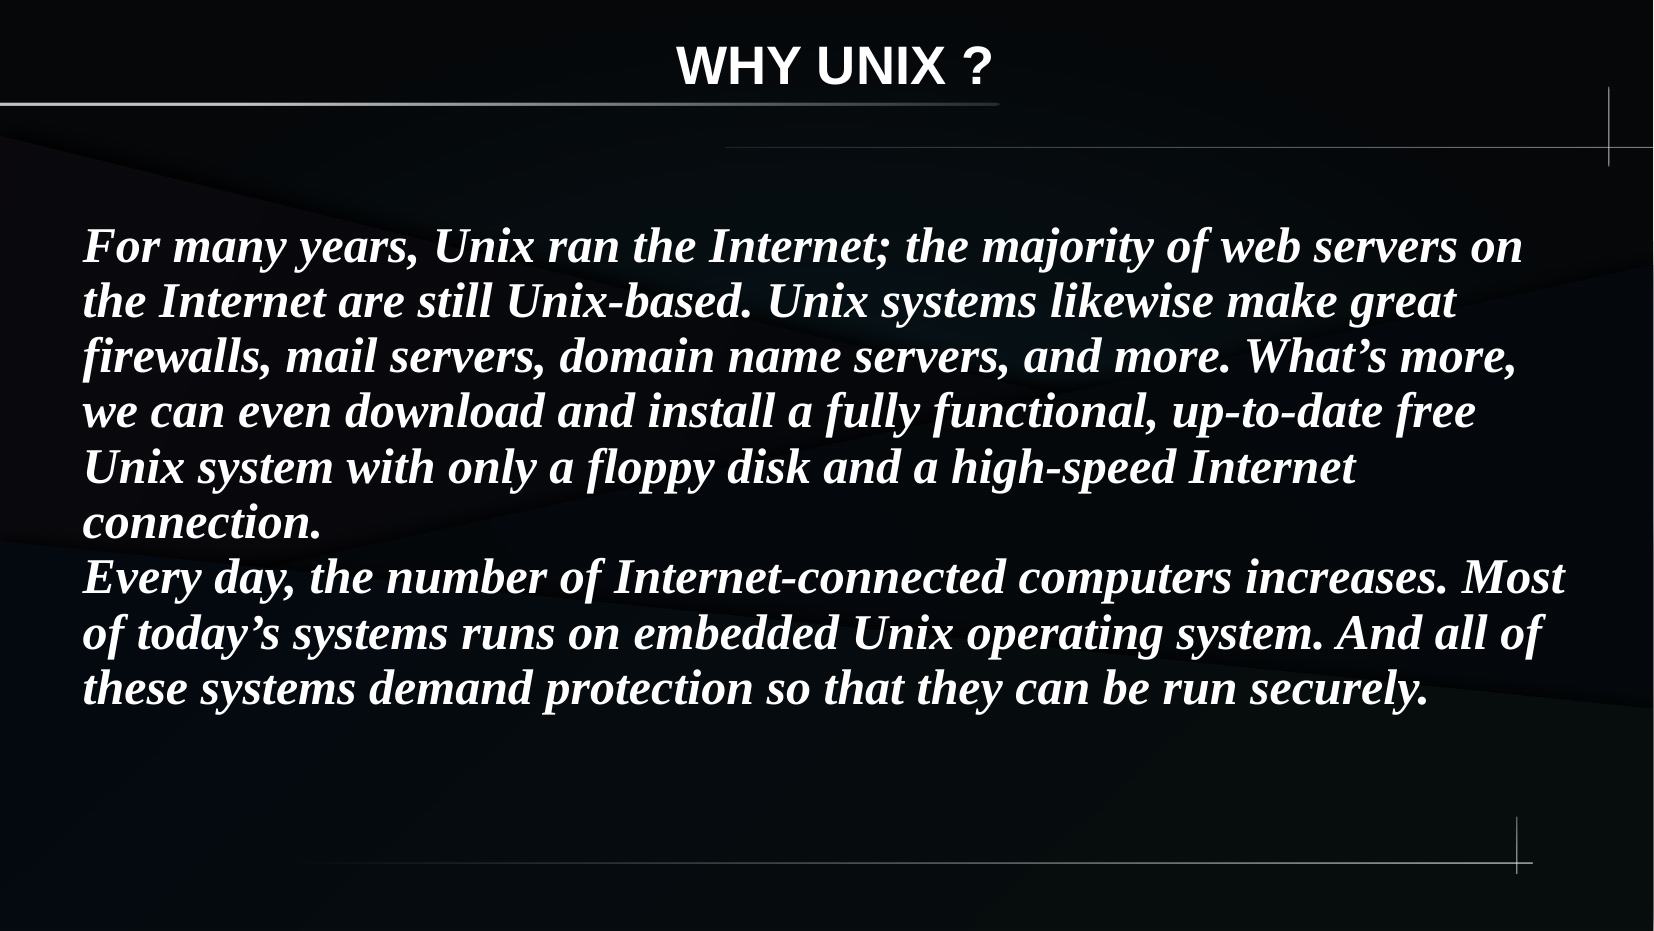

# WHY UNIX ?
For many years, Unix ran the Internet; the majority of web servers on the Internet are still Unix-based. Unix systems likewise make great firewalls, mail servers, domain name servers, and more. What’s more, we can even download and install a fully functional, up-to-date free Unix system with only a floppy disk and a high-speed Internet connection.
Every day, the number of Internet-connected computers increases. Most of today’s systems runs on embedded Unix operating system. And all of these systems demand protection so that they can be run securely.